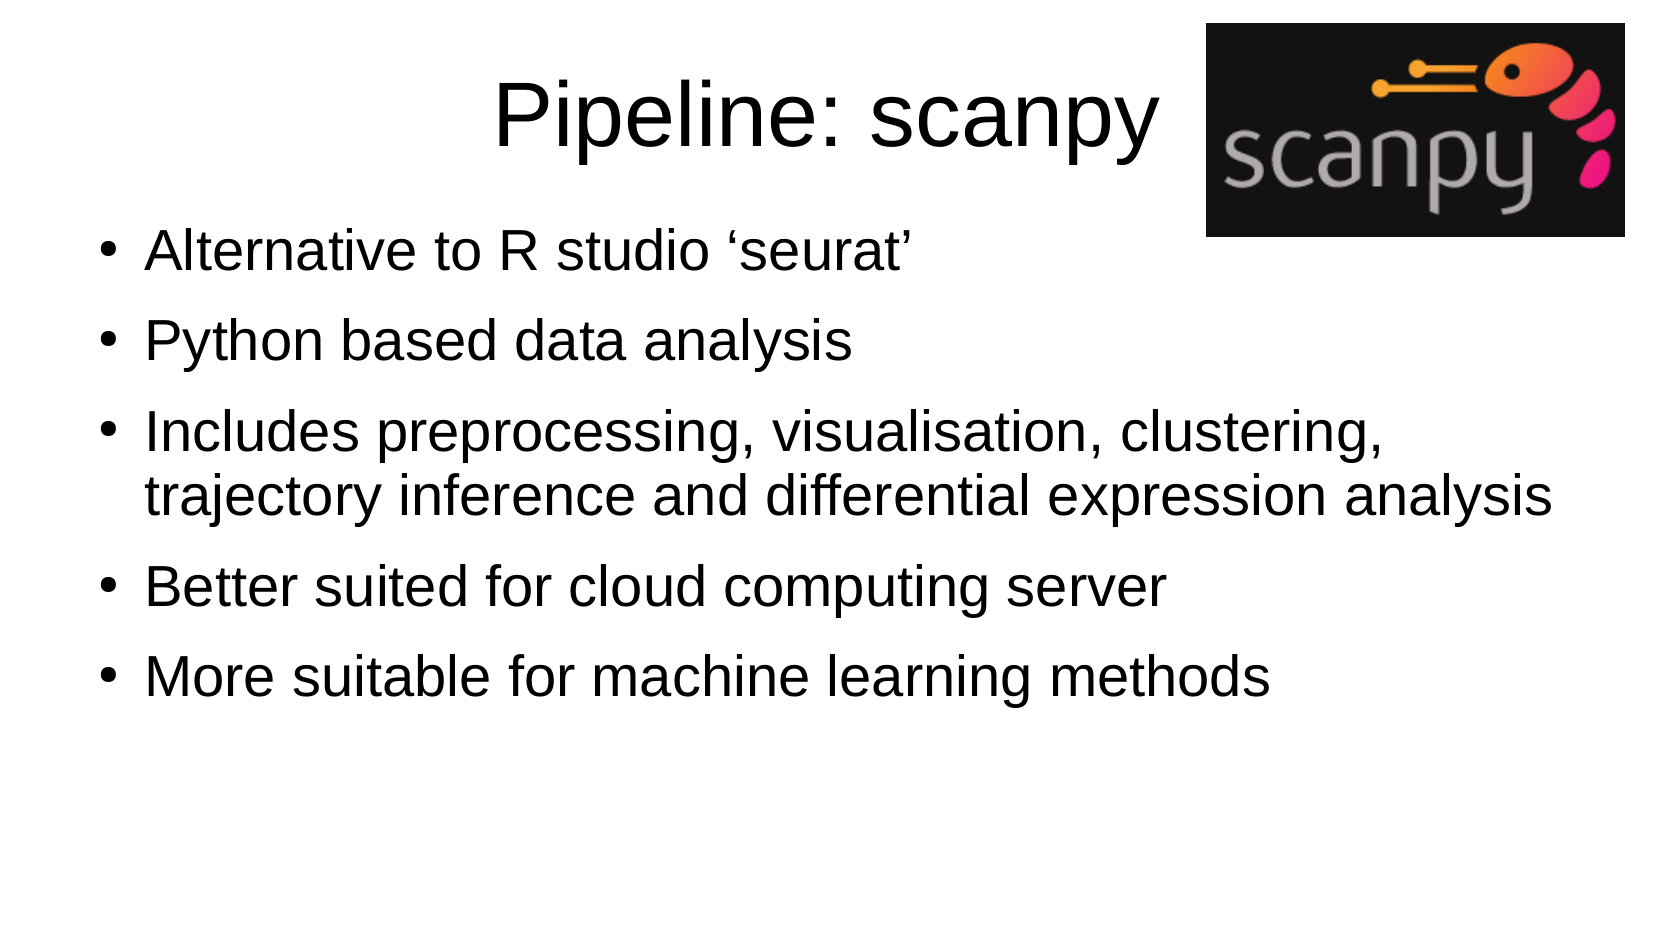

# Pipeline: scanpy
Alternative to R studio ‘seurat’
Python based data analysis
Includes preprocessing, visualisation, clustering, trajectory inference and differential expression analysis
Better suited for cloud computing server
More suitable for machine learning methods